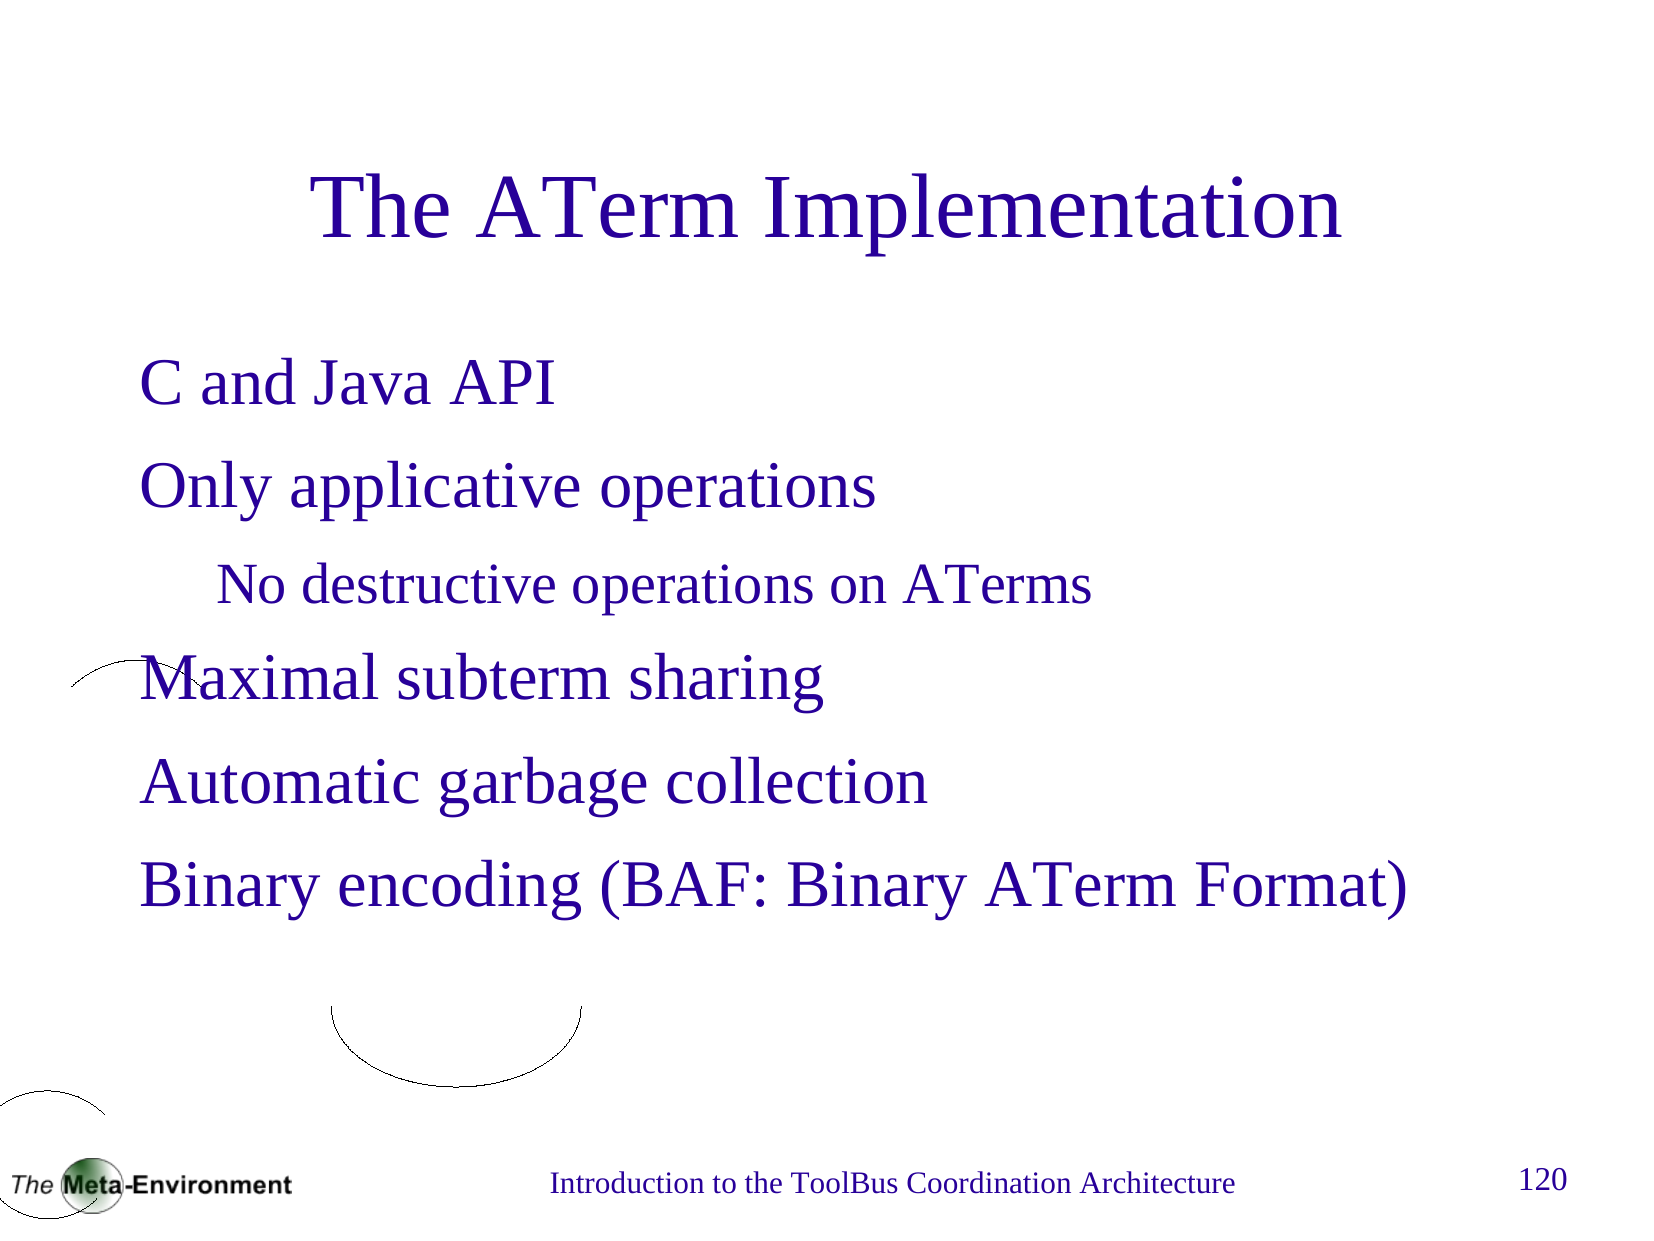

# The ATerm Implementation
C and Java API
Only applicative operations
No destructive operations on ATerms
Maximal subterm sharing
Automatic garbage collection
Binary encoding (BAF: Binary ATerm Format)